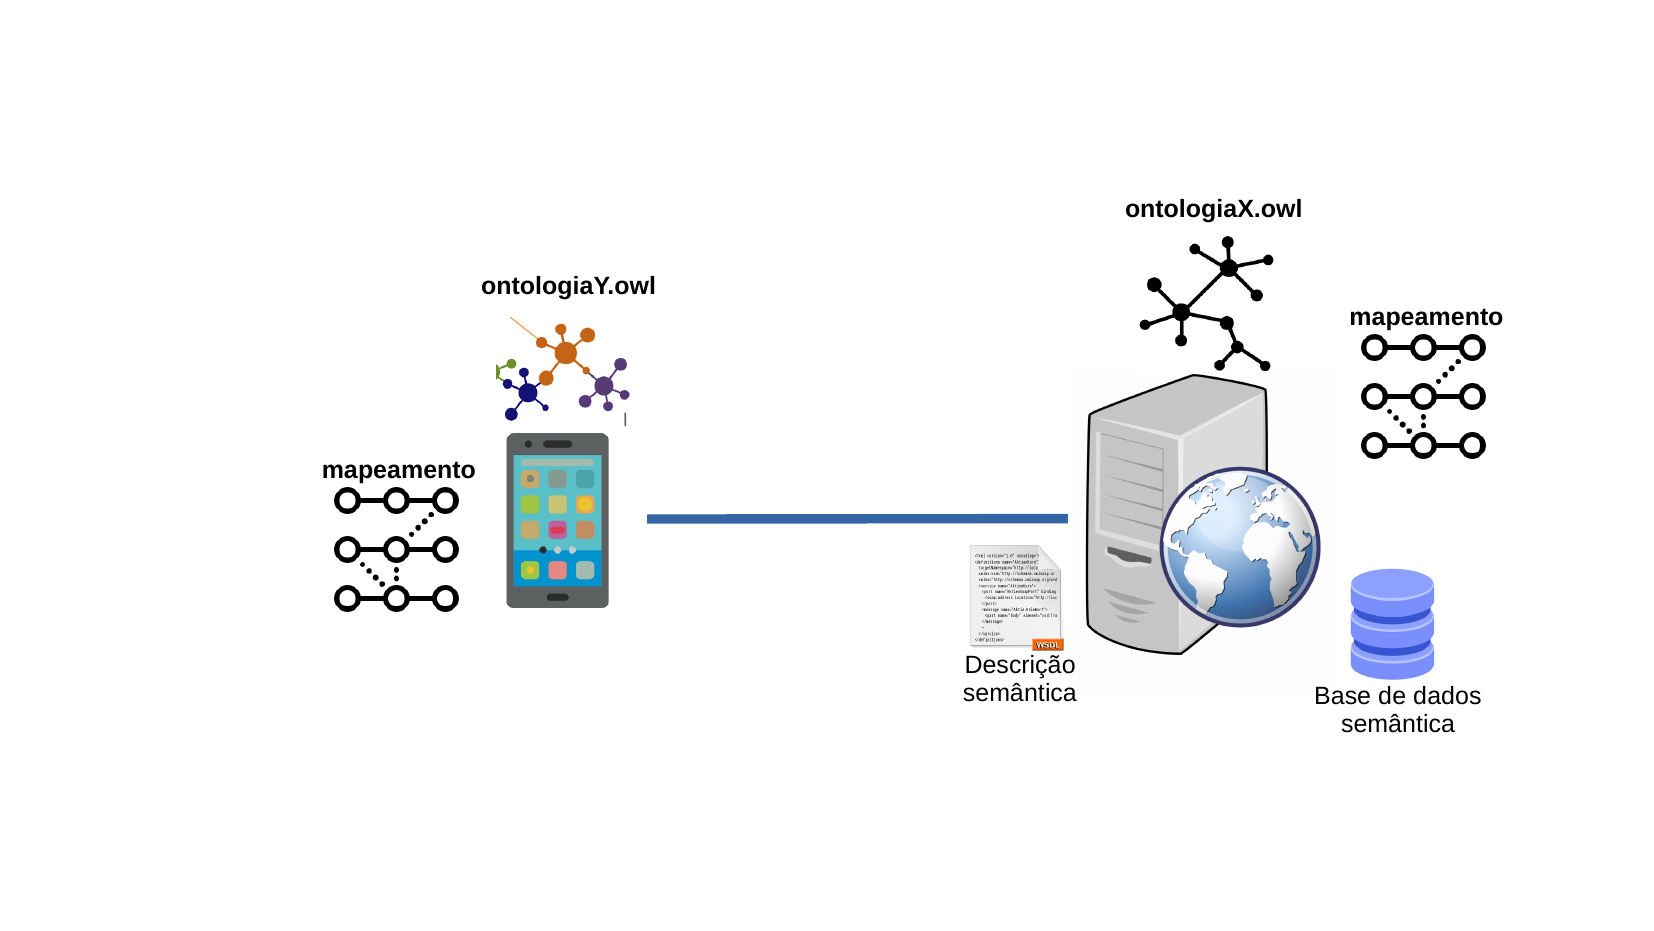

ontologiaX.owl
ontologiaY.owl
mapeamento
mapeamento
Descrição
semântica
Base de dados
semântica